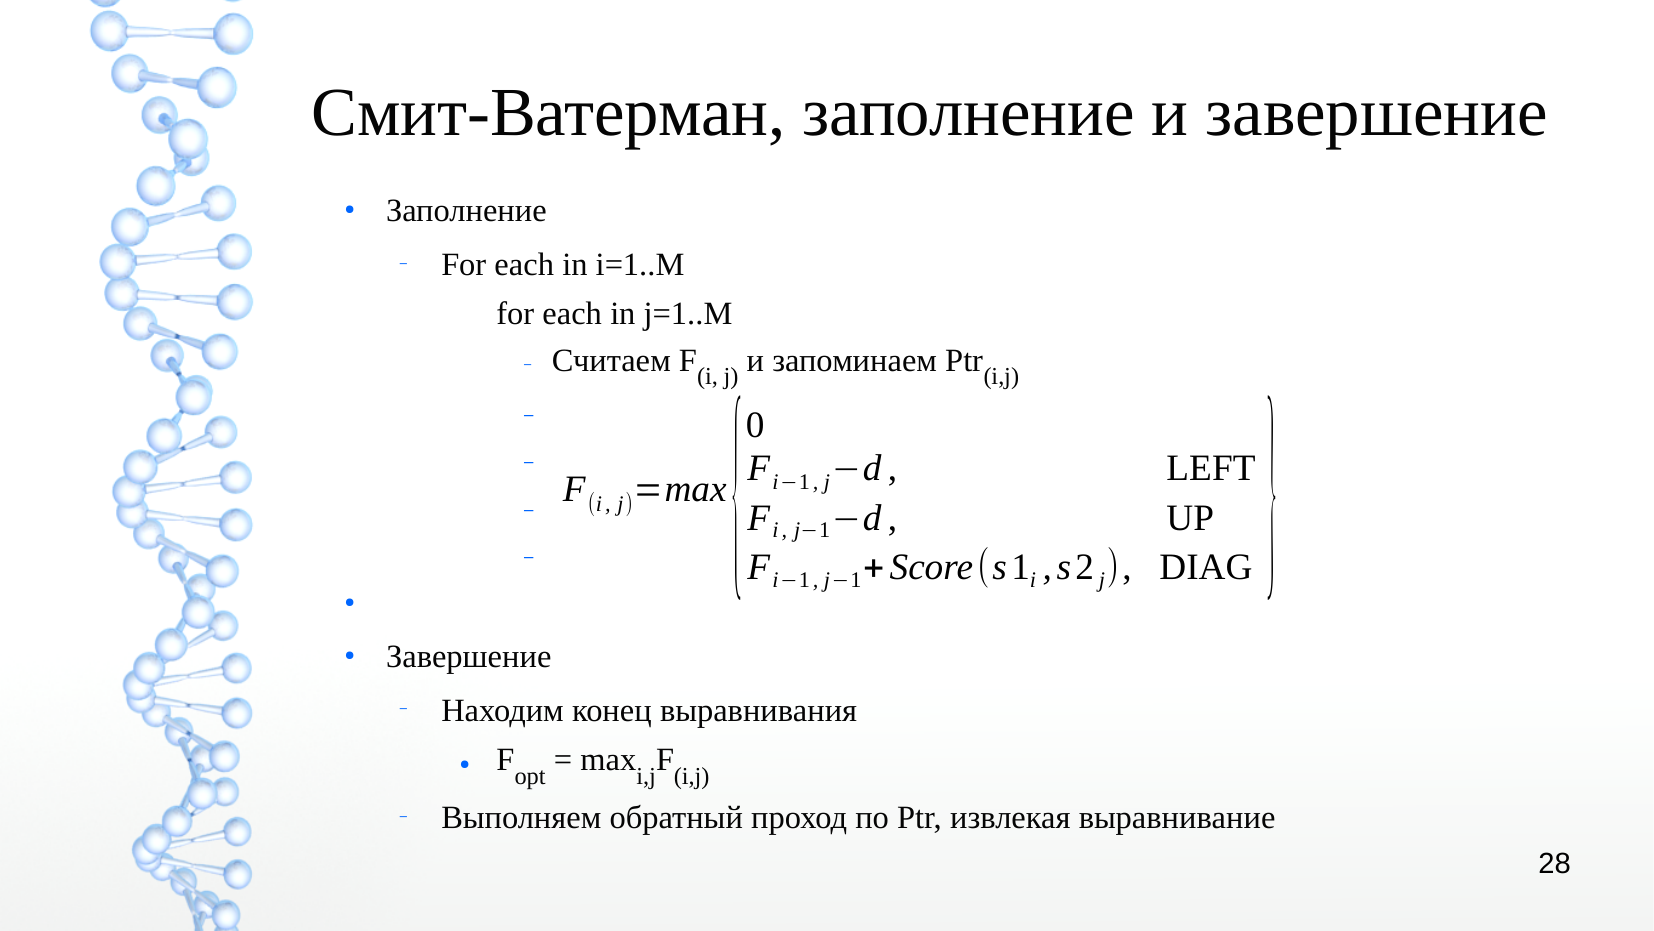

Смит-Ватерман, заполнение и завершение
# Заполнение
For each in i=1..M
for each in j=1..M
Считаем F(i, j) и запоминаем Ptr(i,j)
Завершение
Находим конец выравнивания
Fopt = maxi,jF(i,j)
Выполняем обратный проход по Ptr, извлекая выравнивание
28